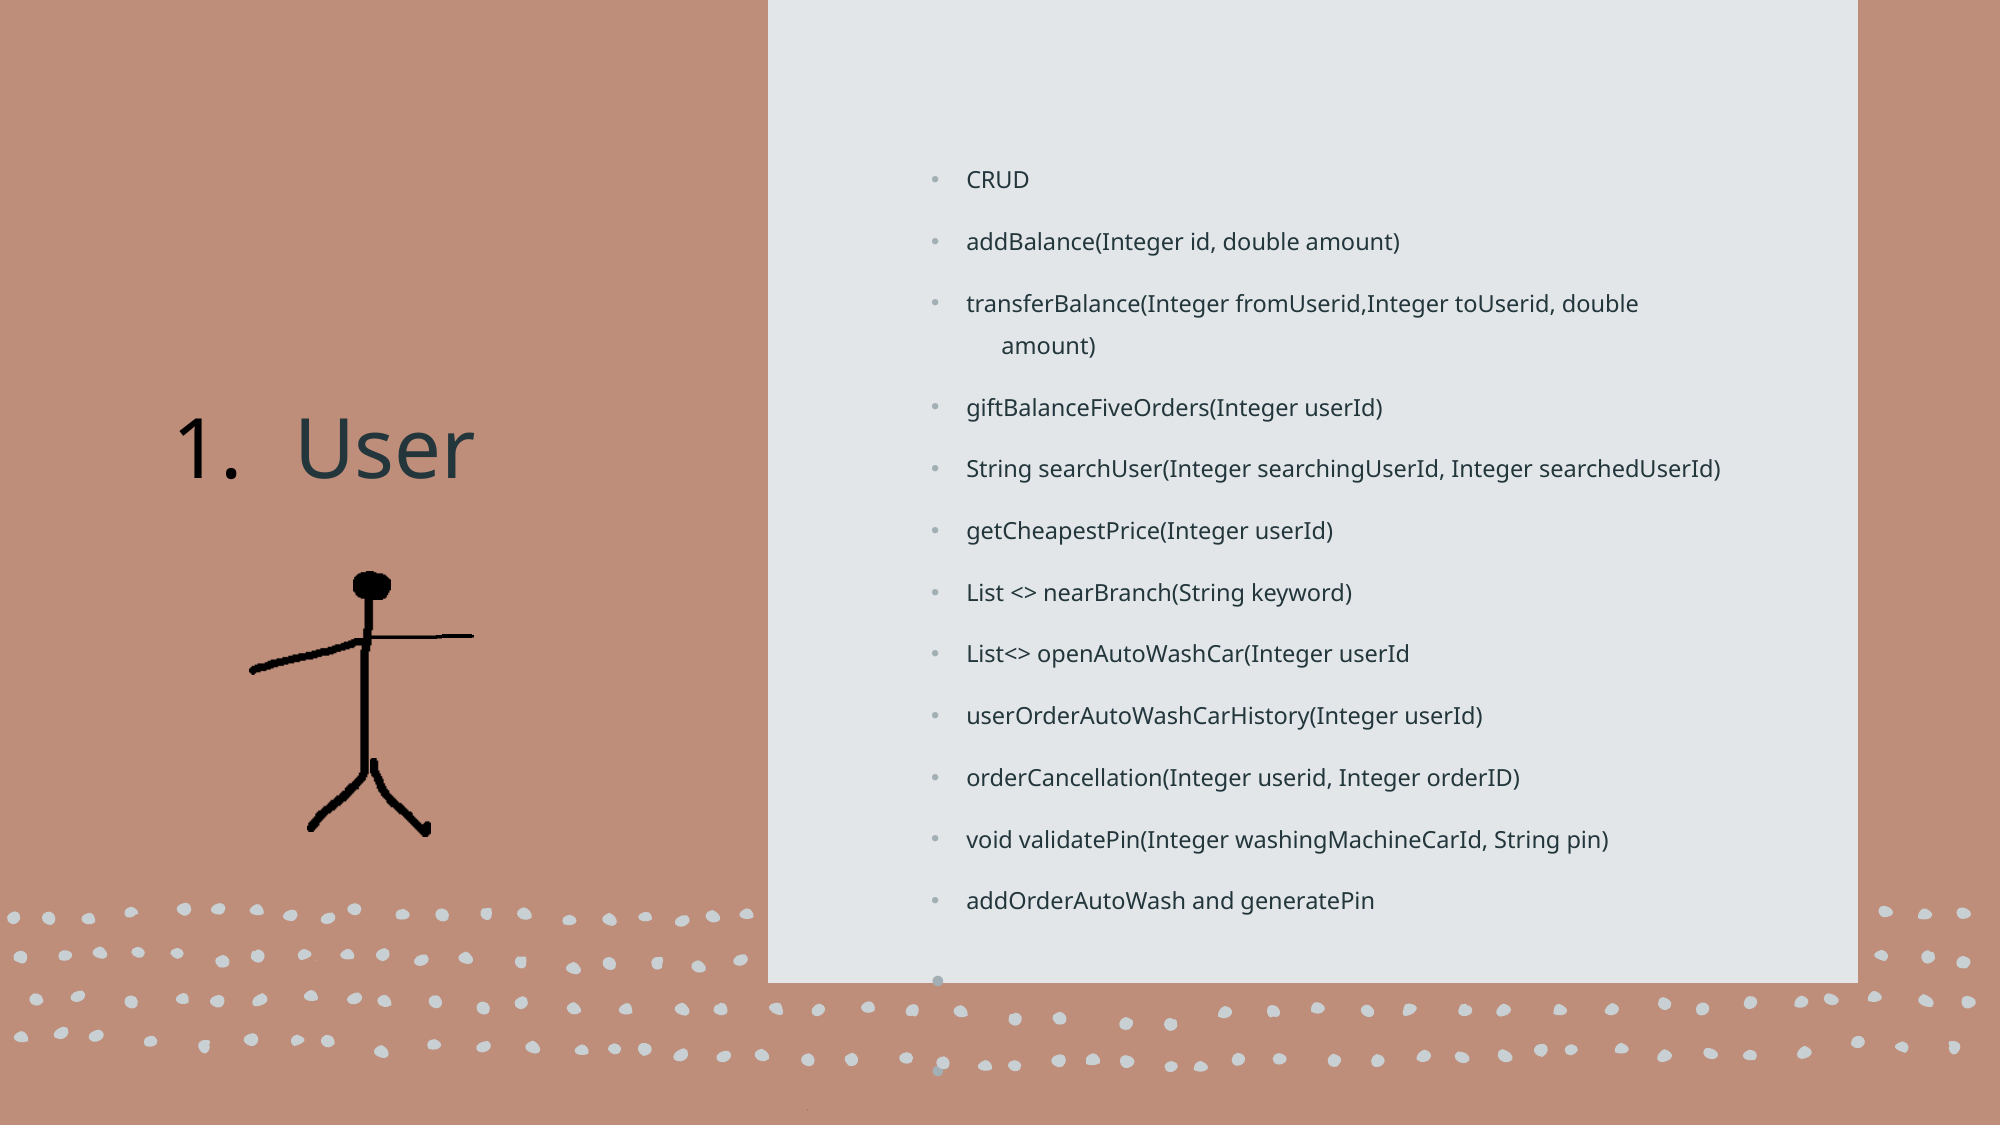

CRUD
addBalance(Integer id, double amount)
transferBalance(Integer fromUserid,Integer toUserid, double amount)
giftBalanceFiveOrders(Integer userId)
String searchUser(Integer searchingUserId, Integer searchedUserId)
getCheapestPrice(Integer userId)
List <> nearBranch(String keyword)
List<> openAutoWashCar(Integer userId
userOrderAutoWashCarHistory(Integer userId)
orderCancellation(Integer userid, Integer orderID)
void validatePin(Integer washingMachineCarId, String pin)
addOrderAutoWash and generatePin
# User